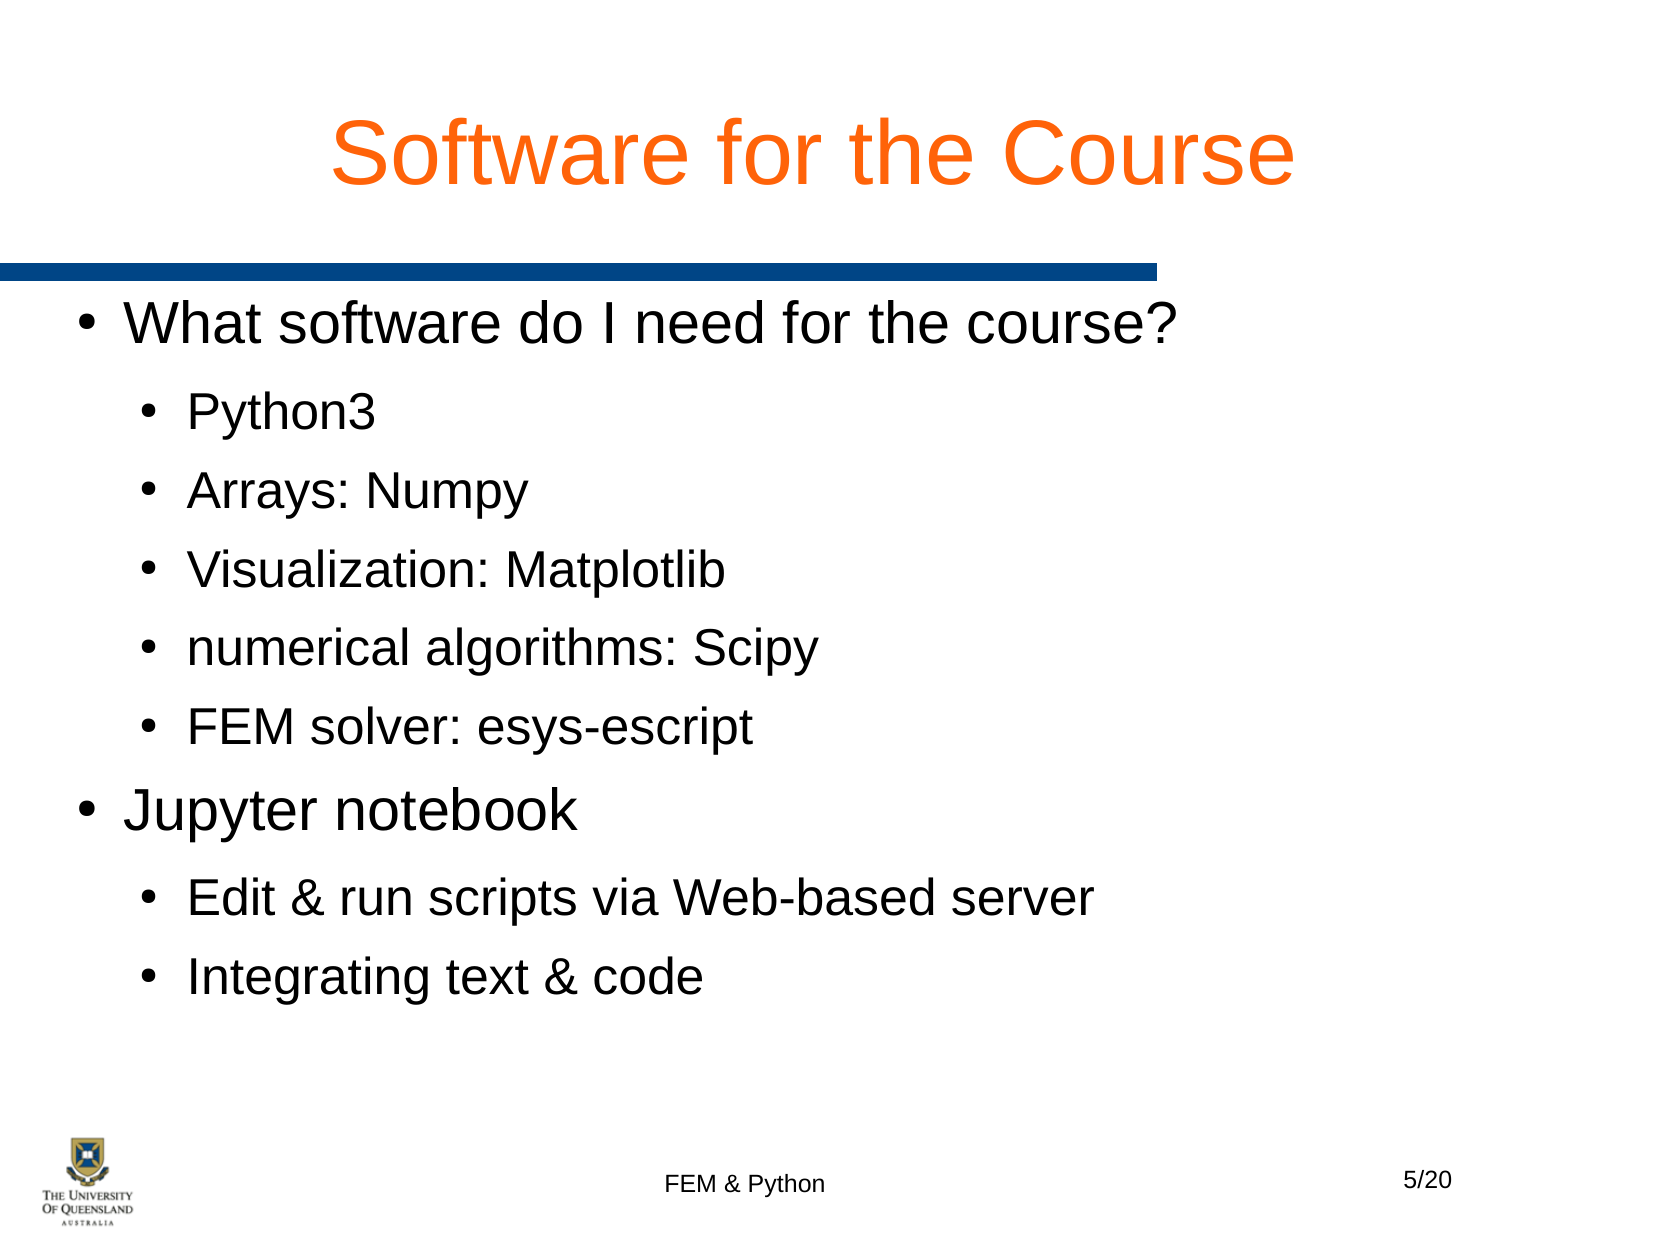

# Software for the Course
What software do I need for the course?
Python3
Arrays: Numpy
Visualization: Matplotlib
numerical algorithms: Scipy
FEM solver: esys-escript
Jupyter notebook
Edit & run scripts via Web-based server
Integrating text & code